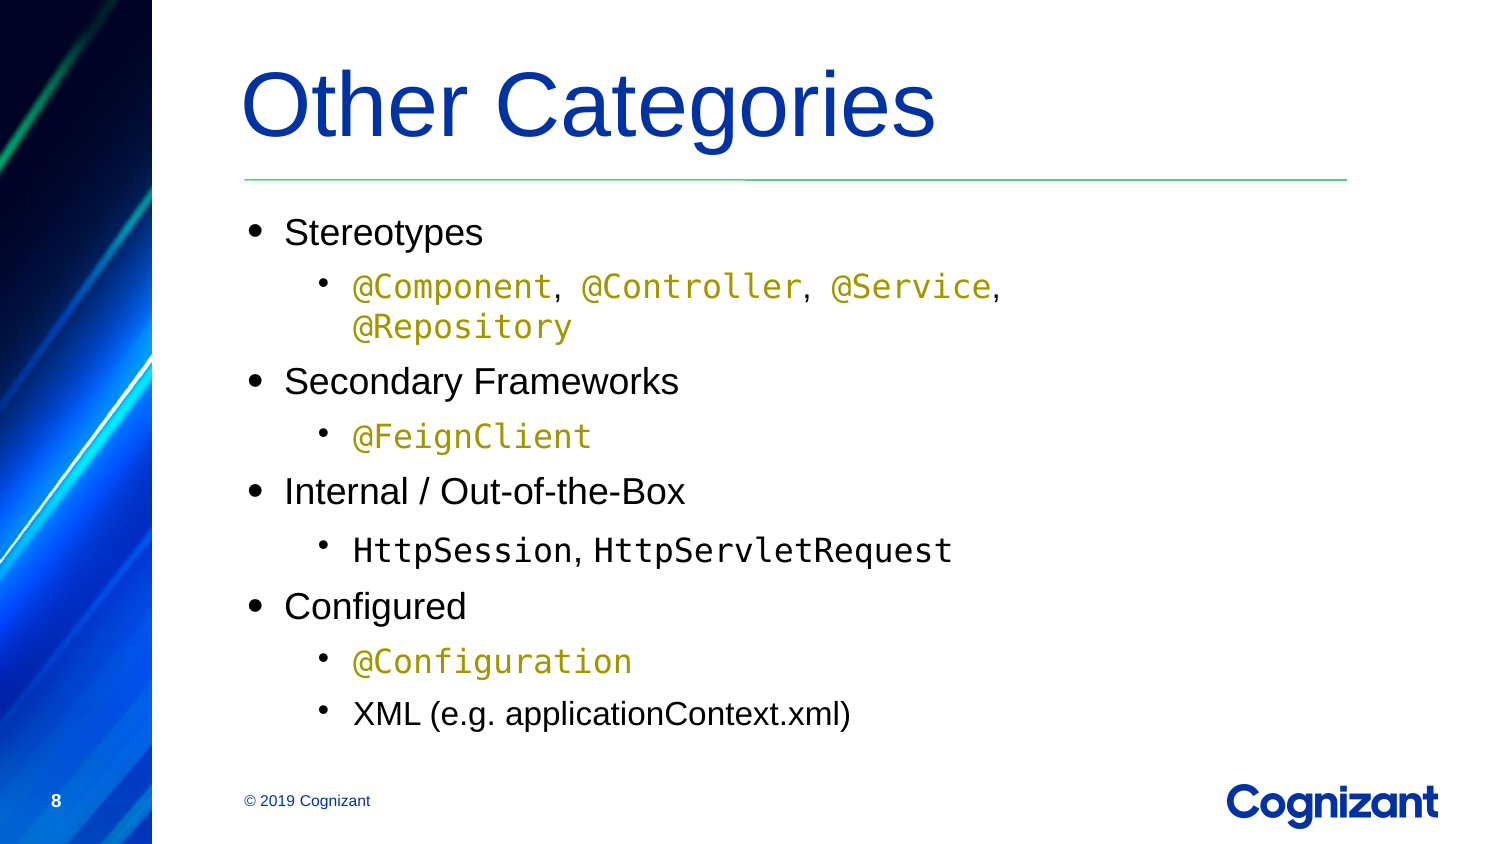

Other Categories
Stereotypes
@Component, @Controller, @Service, @Repository
Secondary Frameworks
@FeignClient
Internal / Out-of-the-Box
HttpSession, HttpServletRequest
Configured
@Configuration
XML (e.g. applicationContext.xml)
© 2019 Cognizant